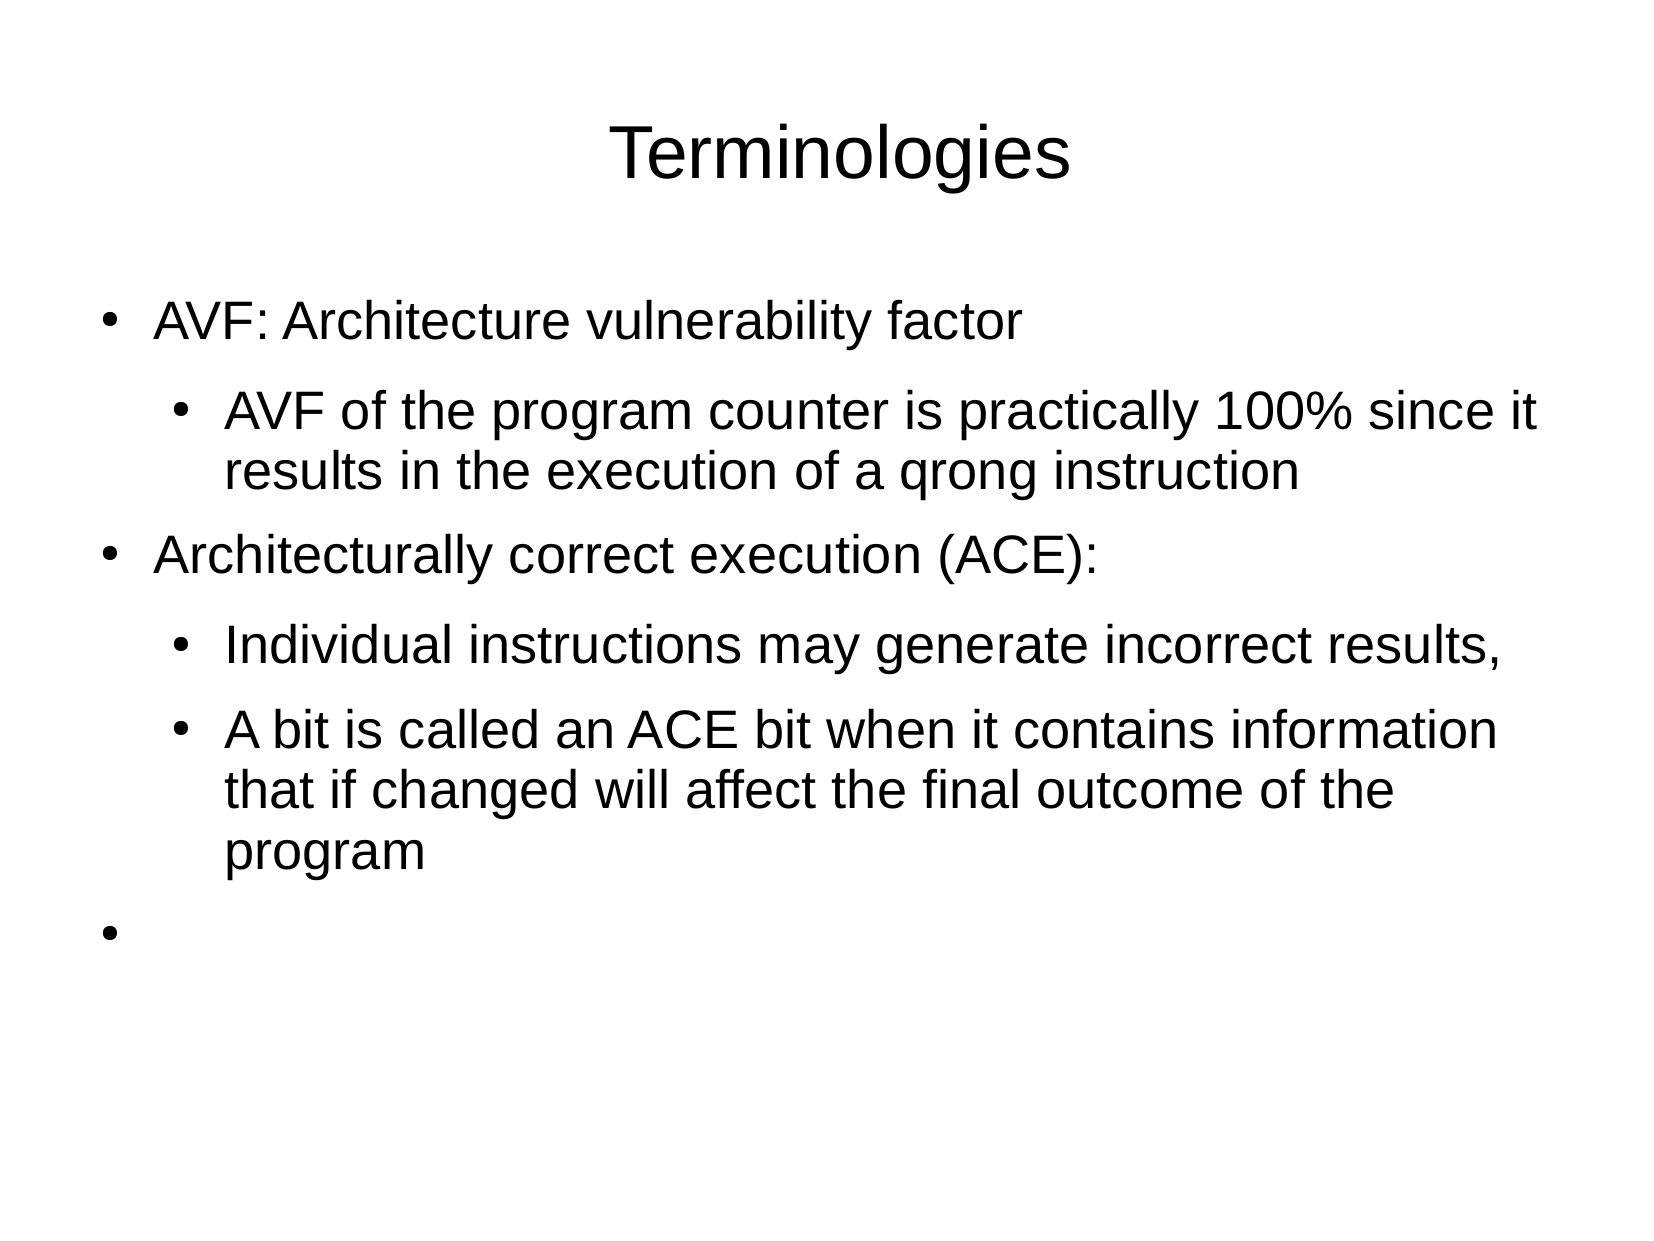

# Terminologies
AVF: Architecture vulnerability factor
AVF of the program counter is practically 100% since it results in the execution of a qrong instruction
Architecturally correct execution (ACE):
Individual instructions may generate incorrect results,
A bit is called an ACE bit when it contains information that if changed will affect the final outcome of the program